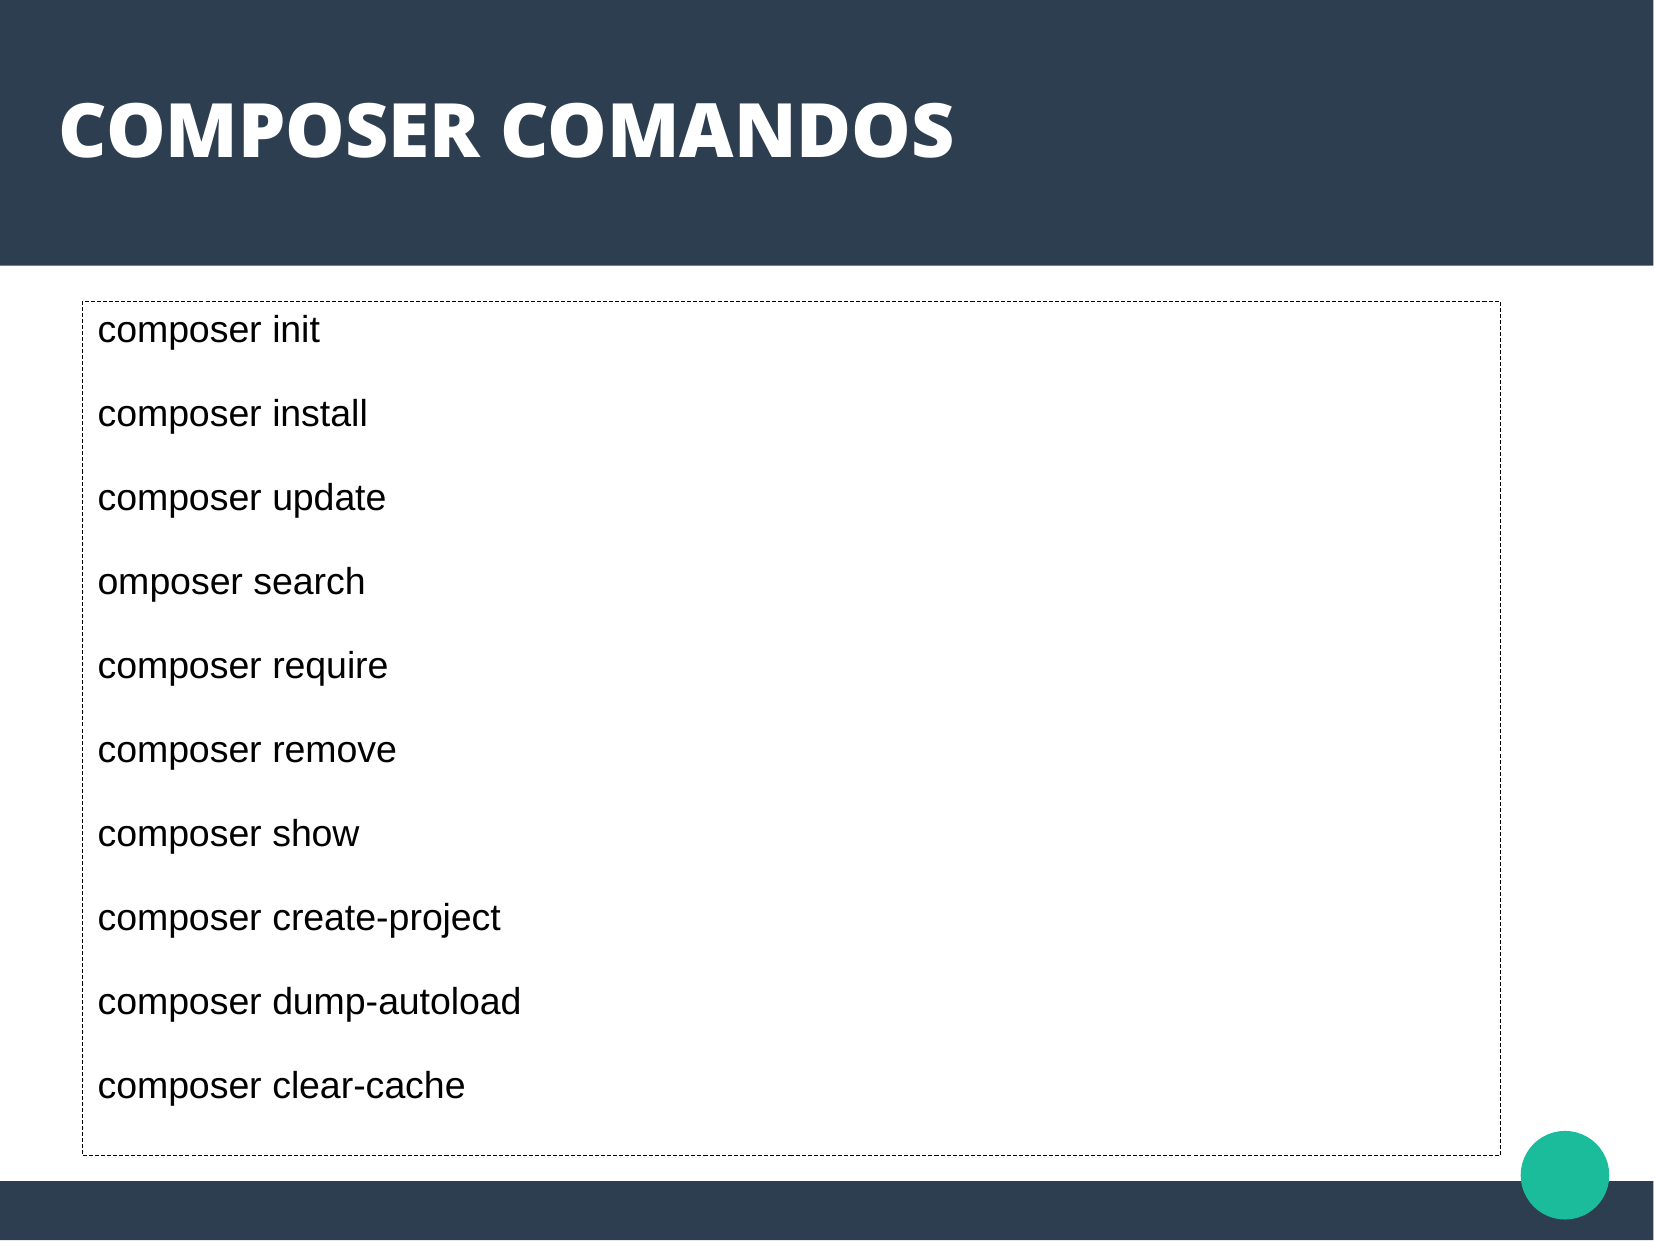

# COMPOSER COMANDOS
composer init
composer install
composer update
omposer search
composer require
composer remove
composer show
composer create-project
composer dump-autoload
composer clear-cache